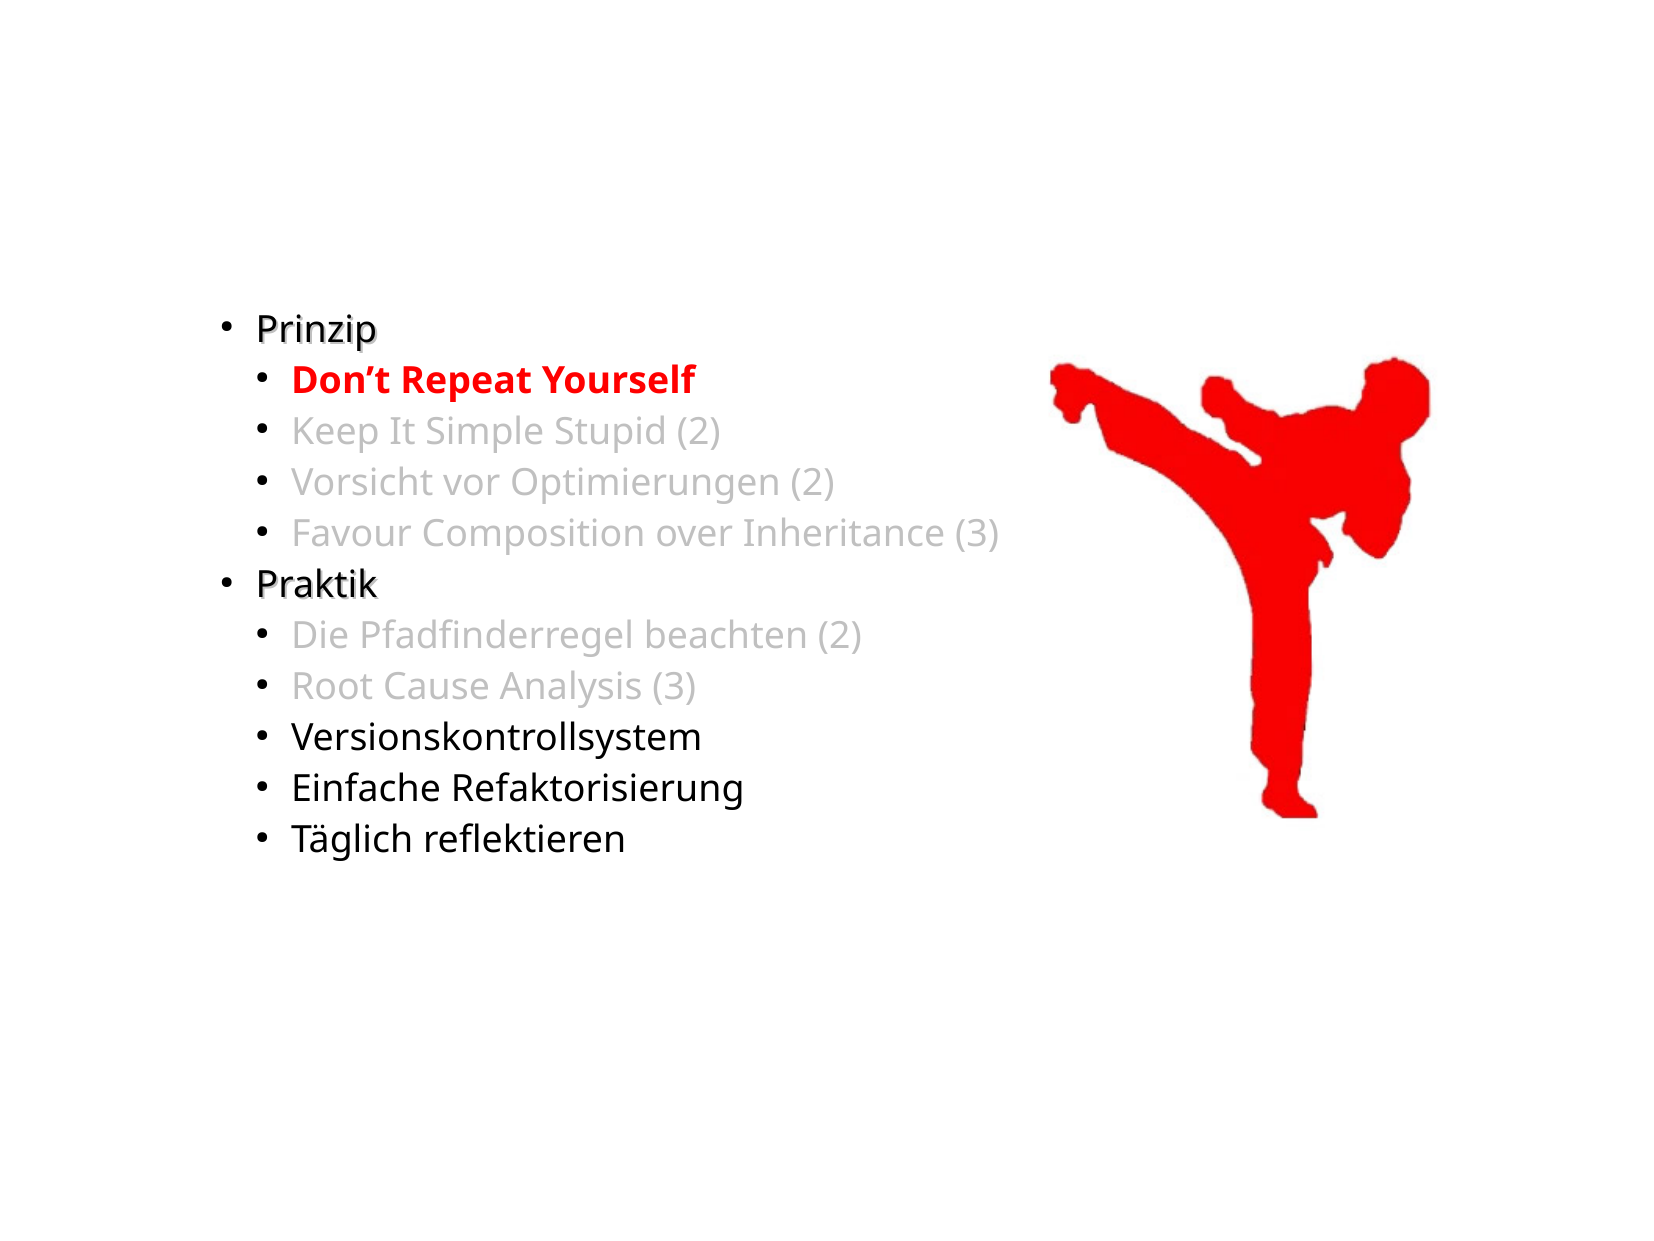

Prinzip
Don’t Repeat Yourself
Keep It Simple Stupid (2)
Vorsicht vor Optimierungen (2)
Favour Composition over Inheritance (3)
Praktik
Die Pfadfinderregel beachten (2)
Root Cause Analysis (3)
Versionskontrollsystem
Einfache Refaktorisierung
Täglich reflektieren